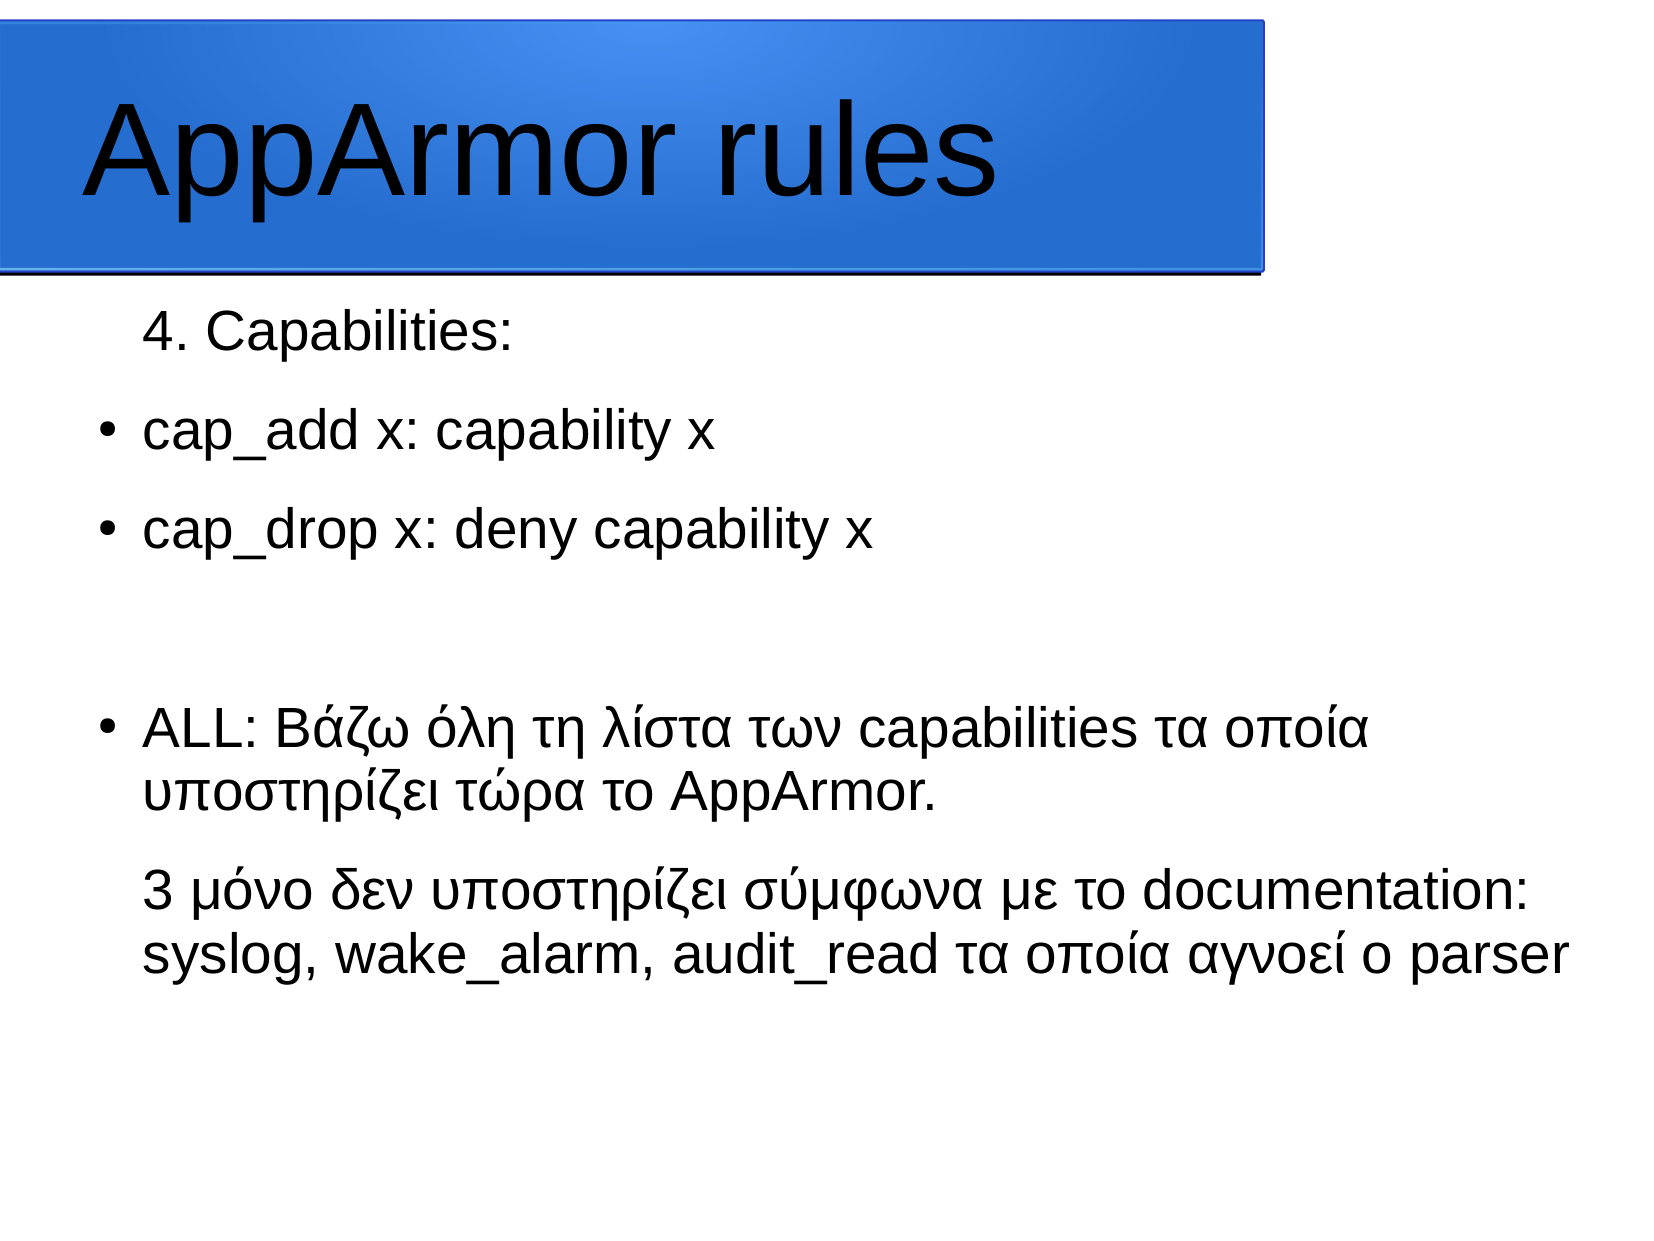

# AppArmor rules
4. Capabilities:
cap_add x: capability x
cap_drop x: deny capability x
ALL: Βάζω όλη τη λίστα των capabilities τα οποία υποστηρίζει τώρα το AppArmor.
3 μόνο δεν υποστηρίζει σύμφωνα με το documentation: syslog, wake_alarm, audit_read τα οποία αγνοεί ο parser